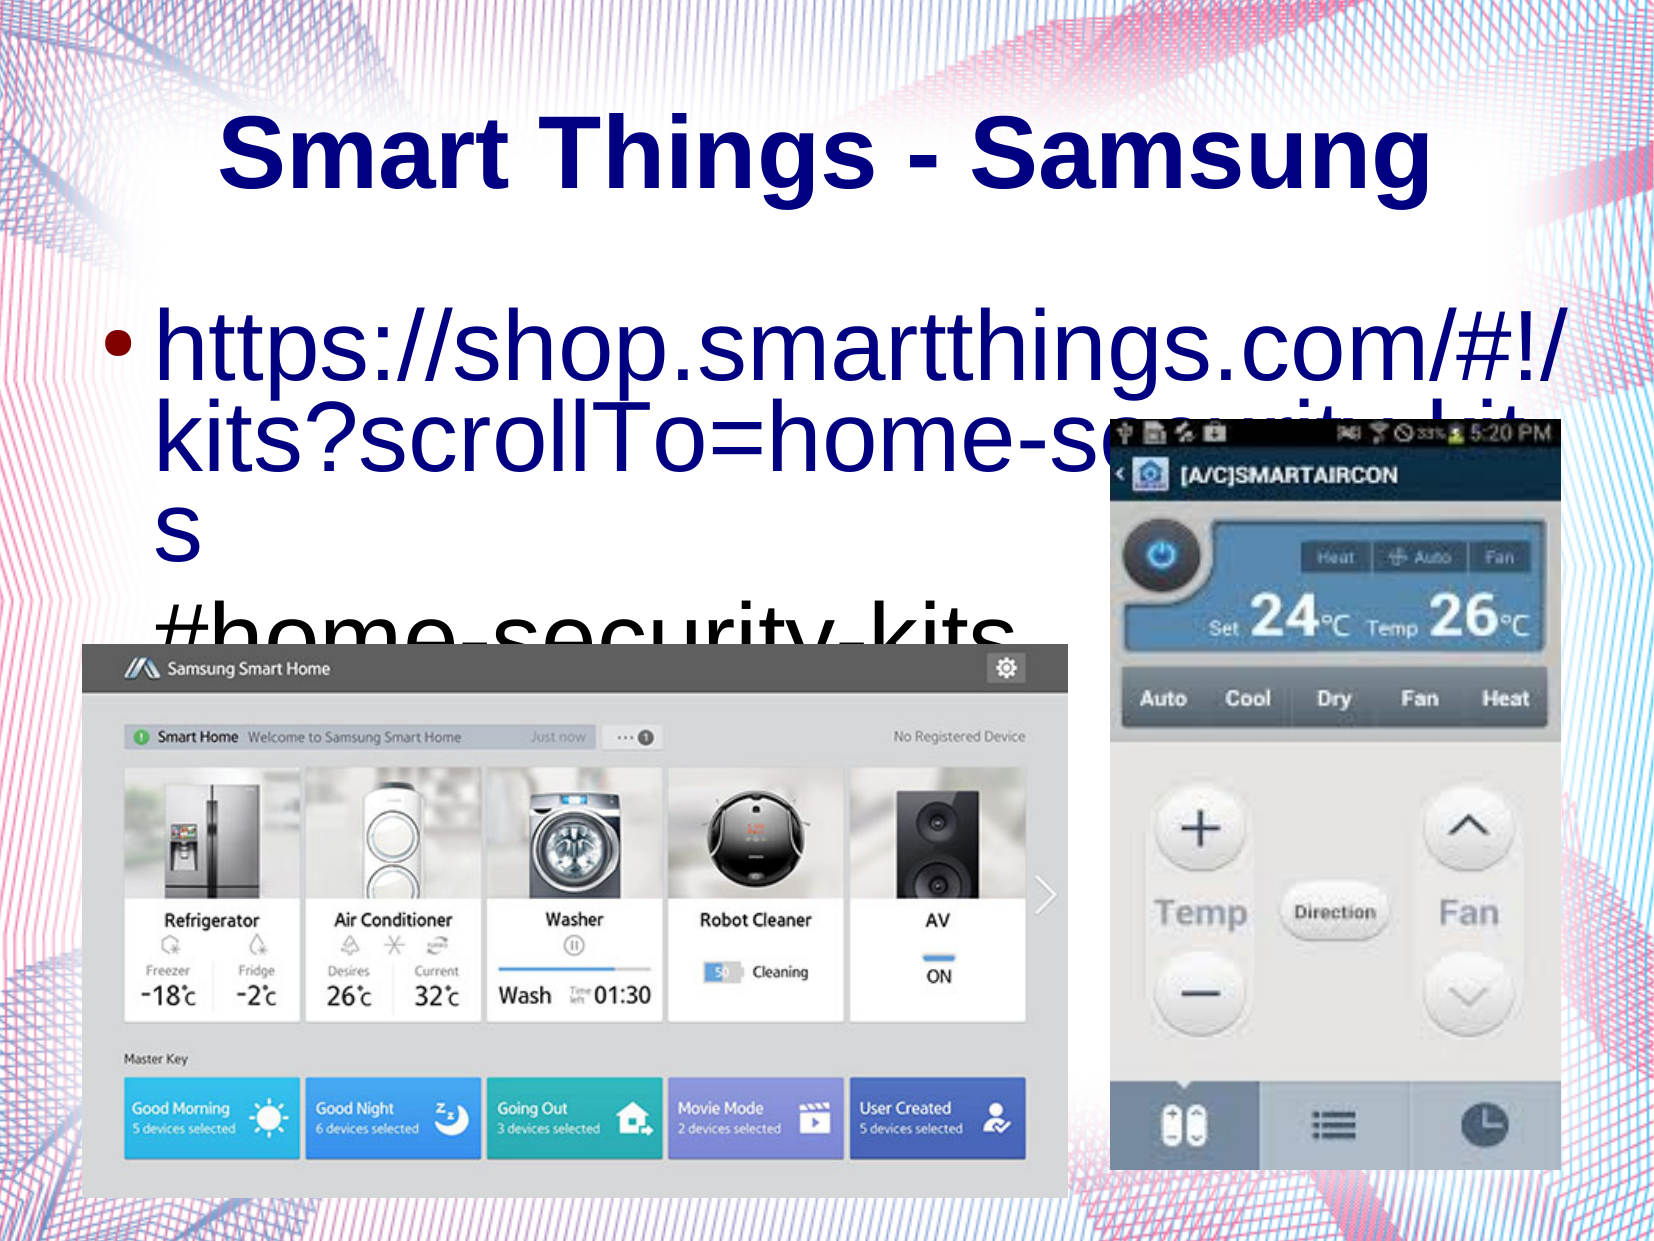

# Smart Things - Samsung
https://shop.smartthings.com/#!/kits?scrollTo=home-security-kits#home-security-kits
~ US 389.00 $